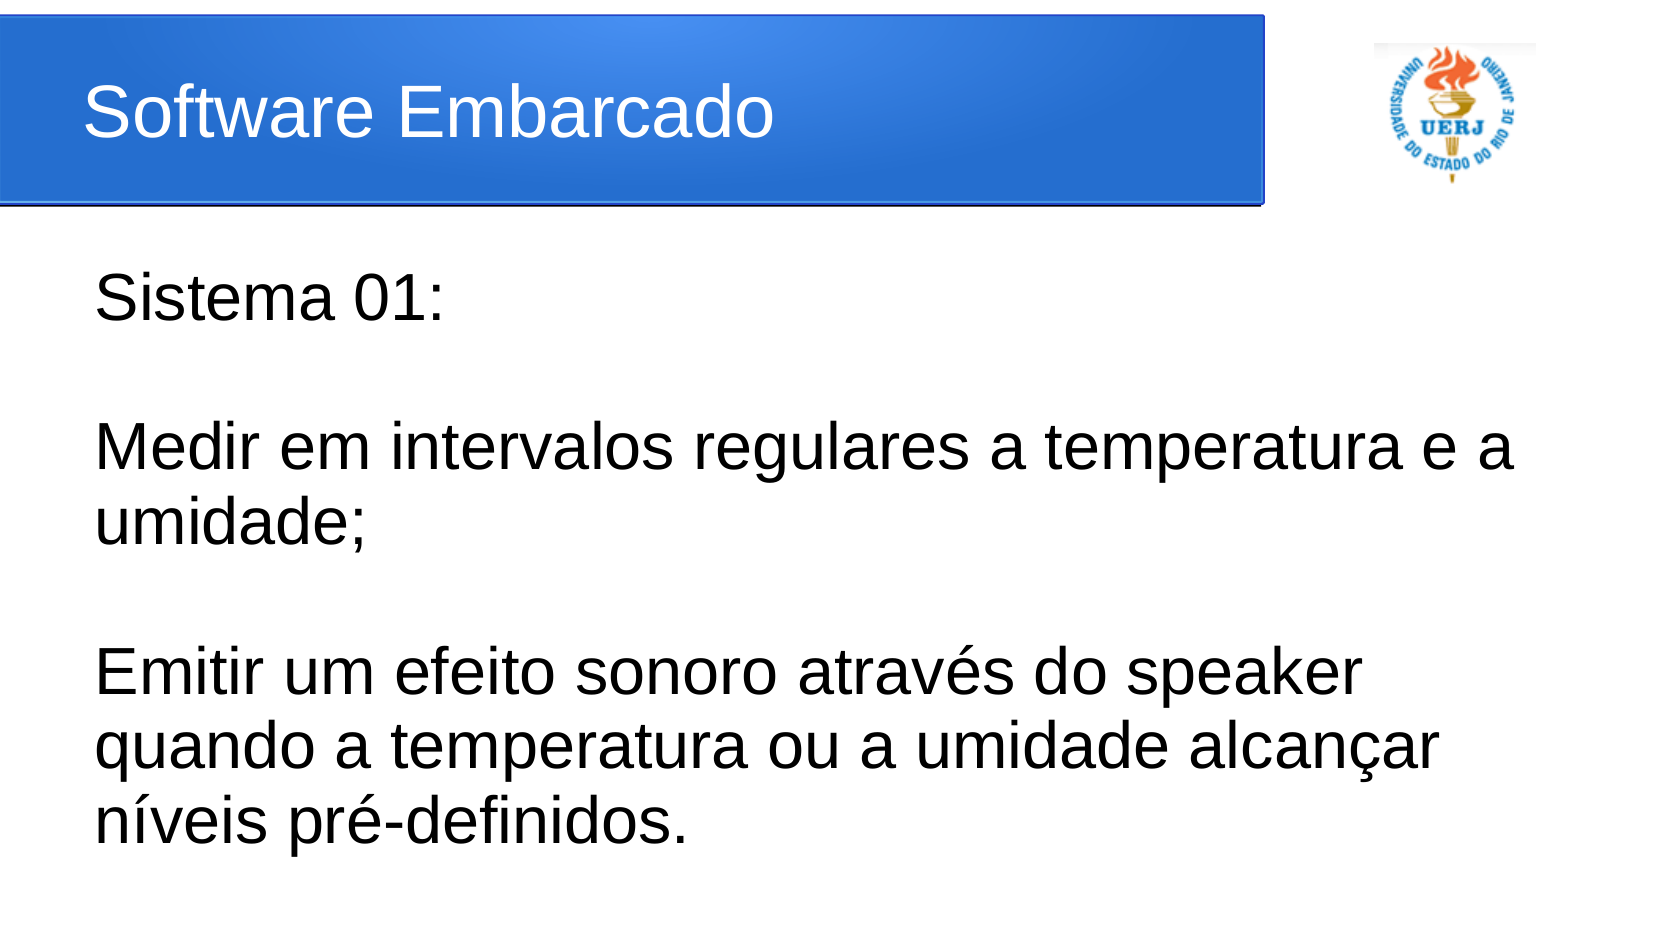

# Software Embarcado
Sistema 01:
Medir em intervalos regulares a temperatura e a umidade;
Emitir um efeito sonoro através do speaker quando a temperatura ou a umidade alcançar níveis pré-definidos.